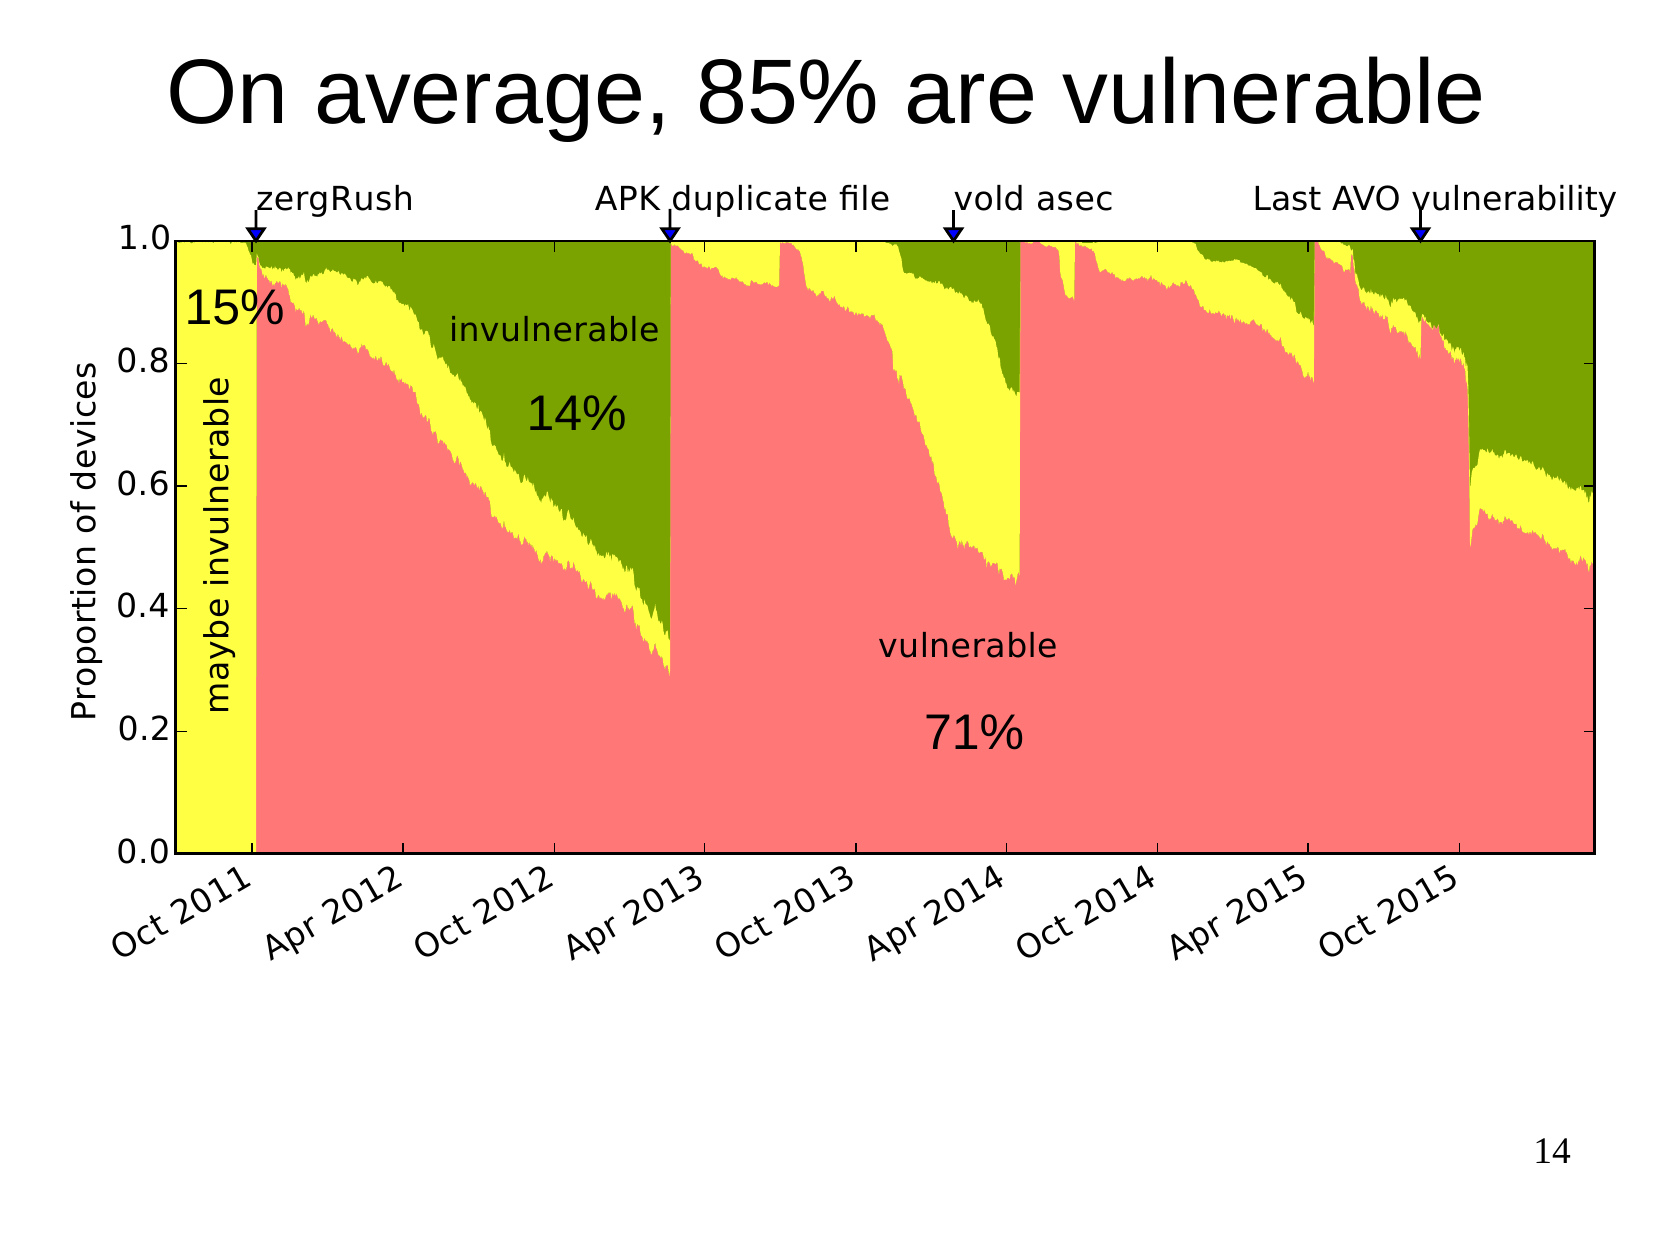

# On average, 85% are vulnerable
15%
14%
71%
14